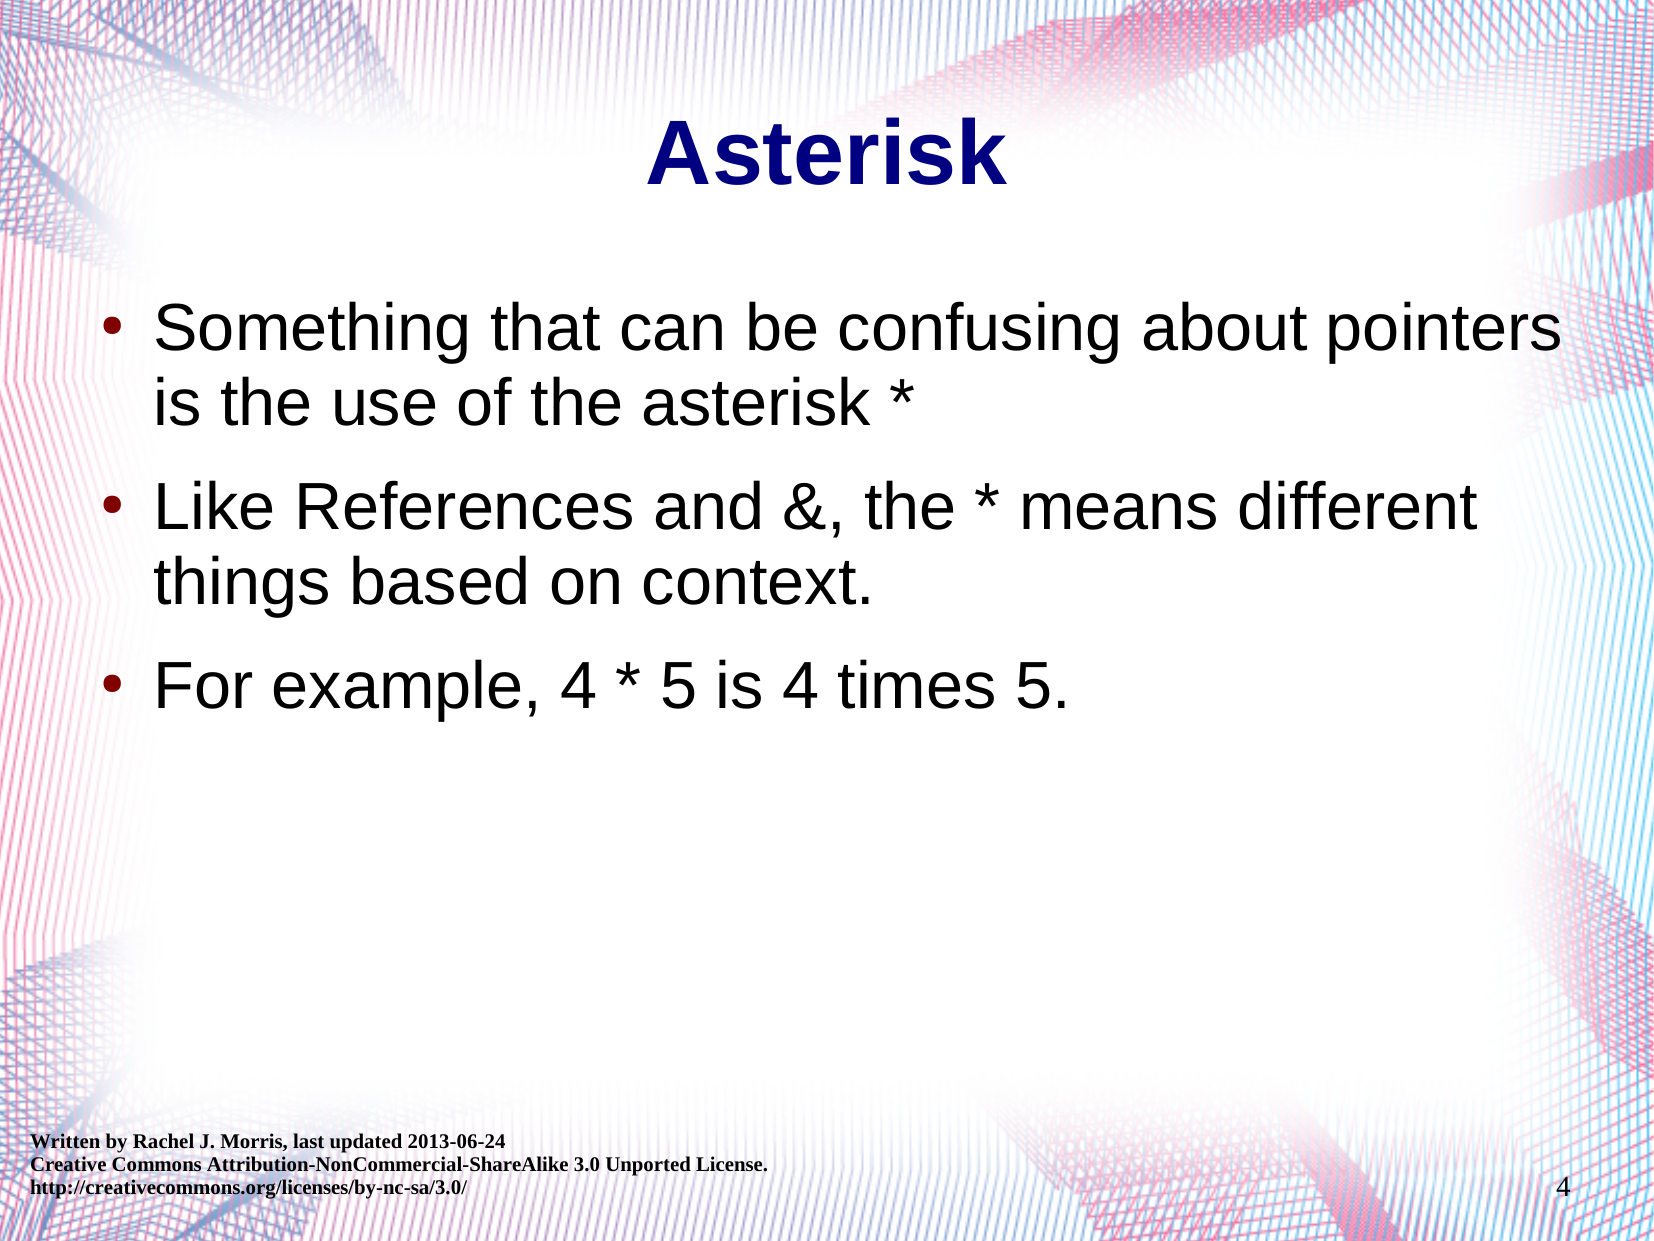

# Asterisk
Something that can be confusing about pointers is the use of the asterisk *
Like References and &, the * means different things based on context.
For example, 4 * 5 is 4 times 5.
4